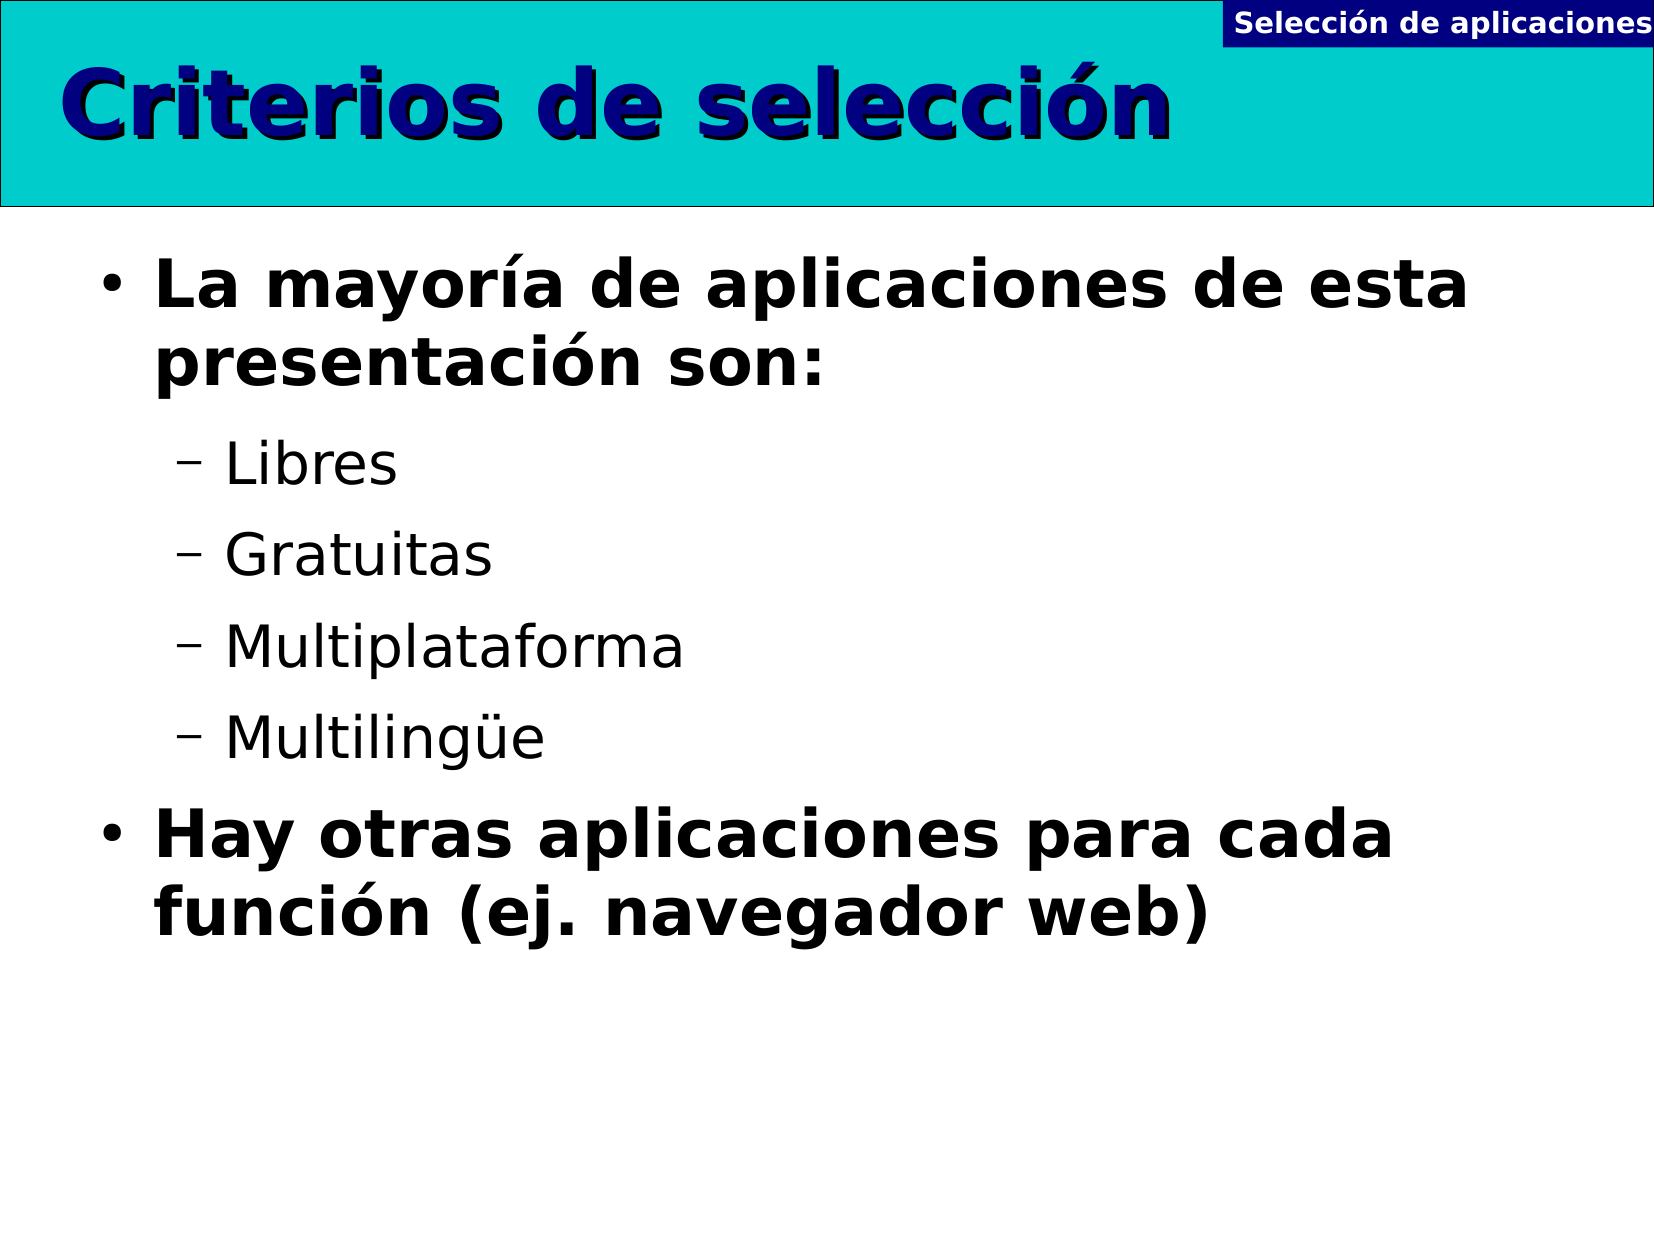

Selección de aplicaciones
# Criterios de selección
La mayoría de aplicaciones de esta presentación son:
Libres
Gratuitas
Multiplataforma
Multilingüe
Hay otras aplicaciones para cada función (ej. navegador web)